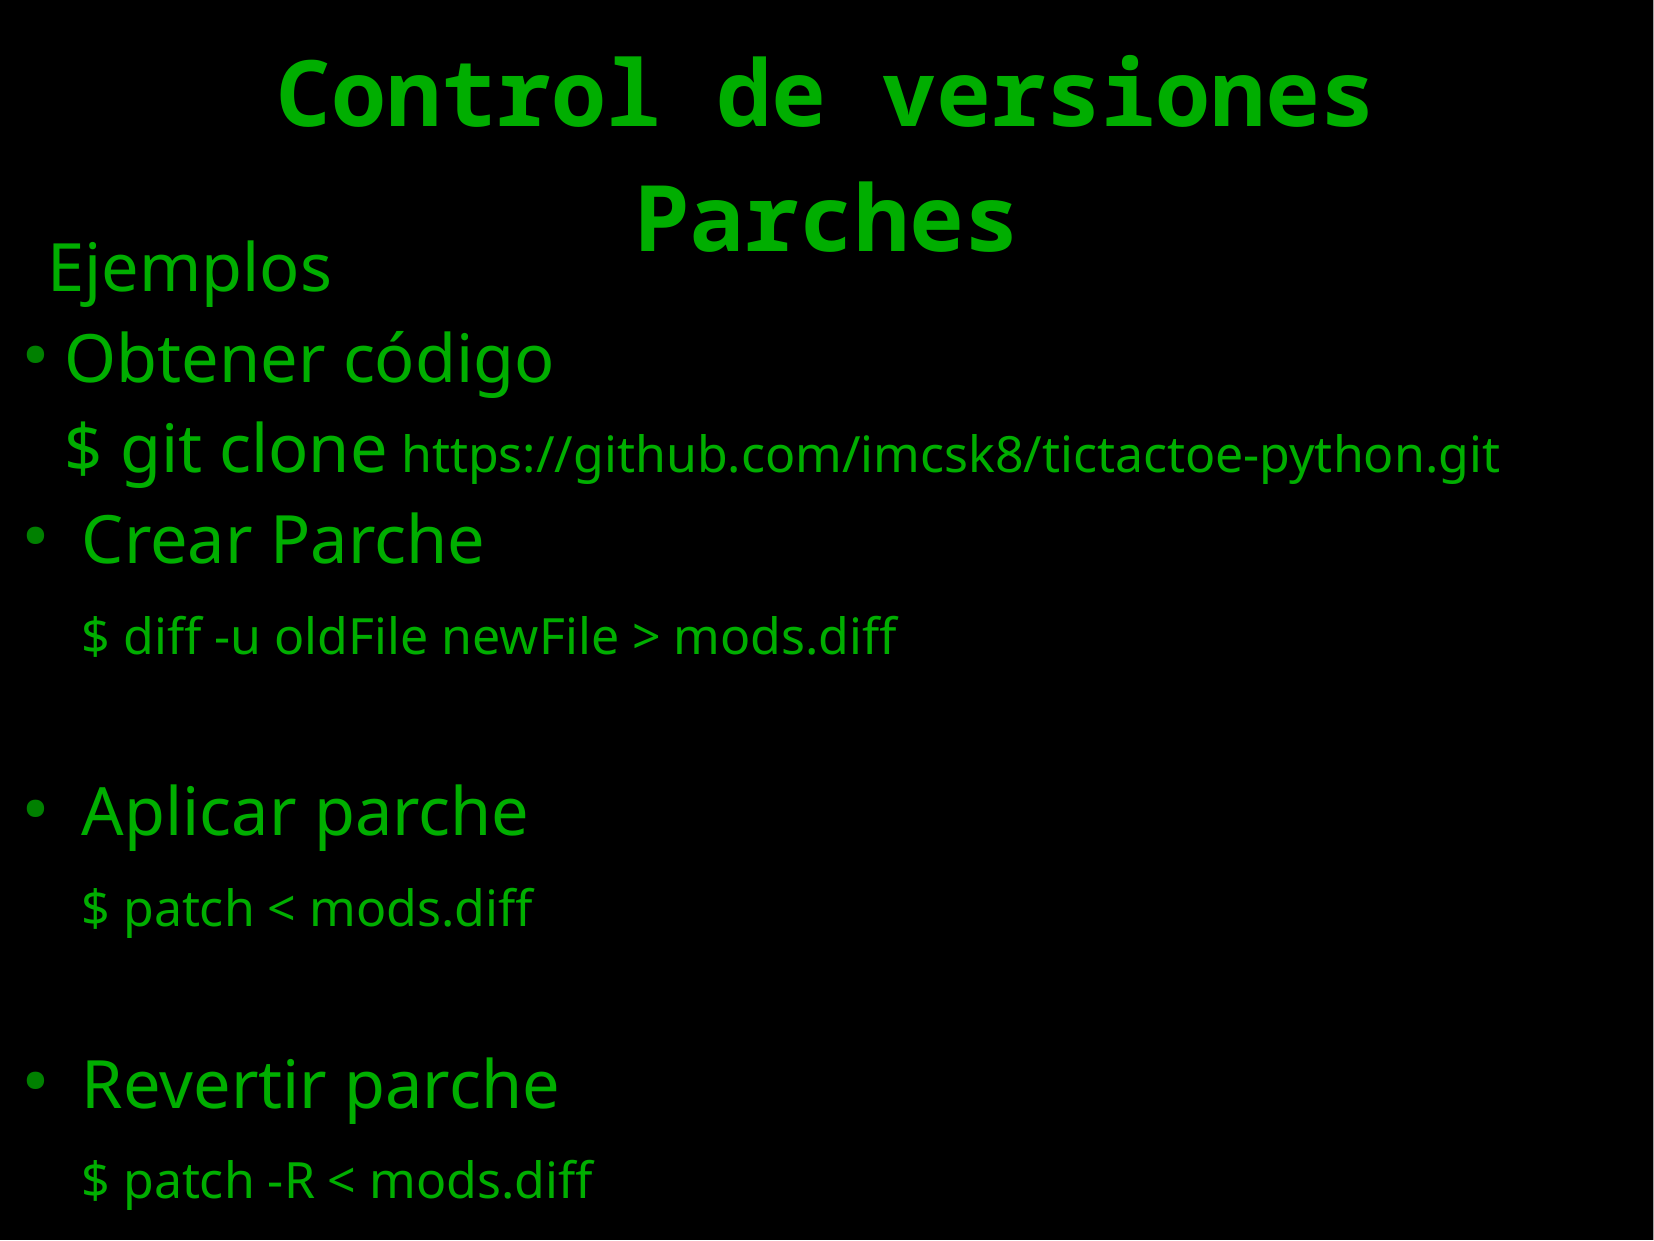

# Control de versiones Parches
Ejemplos
 Obtener código
 $ git clone https://github.com/imcsk8/tictactoe-python.git
 Crear Parche
 $ diff -u oldFile newFile > mods.diff
 Aplicar parche
 $ patch < mods.diff
 Revertir parche
 $ patch -R < mods.diff